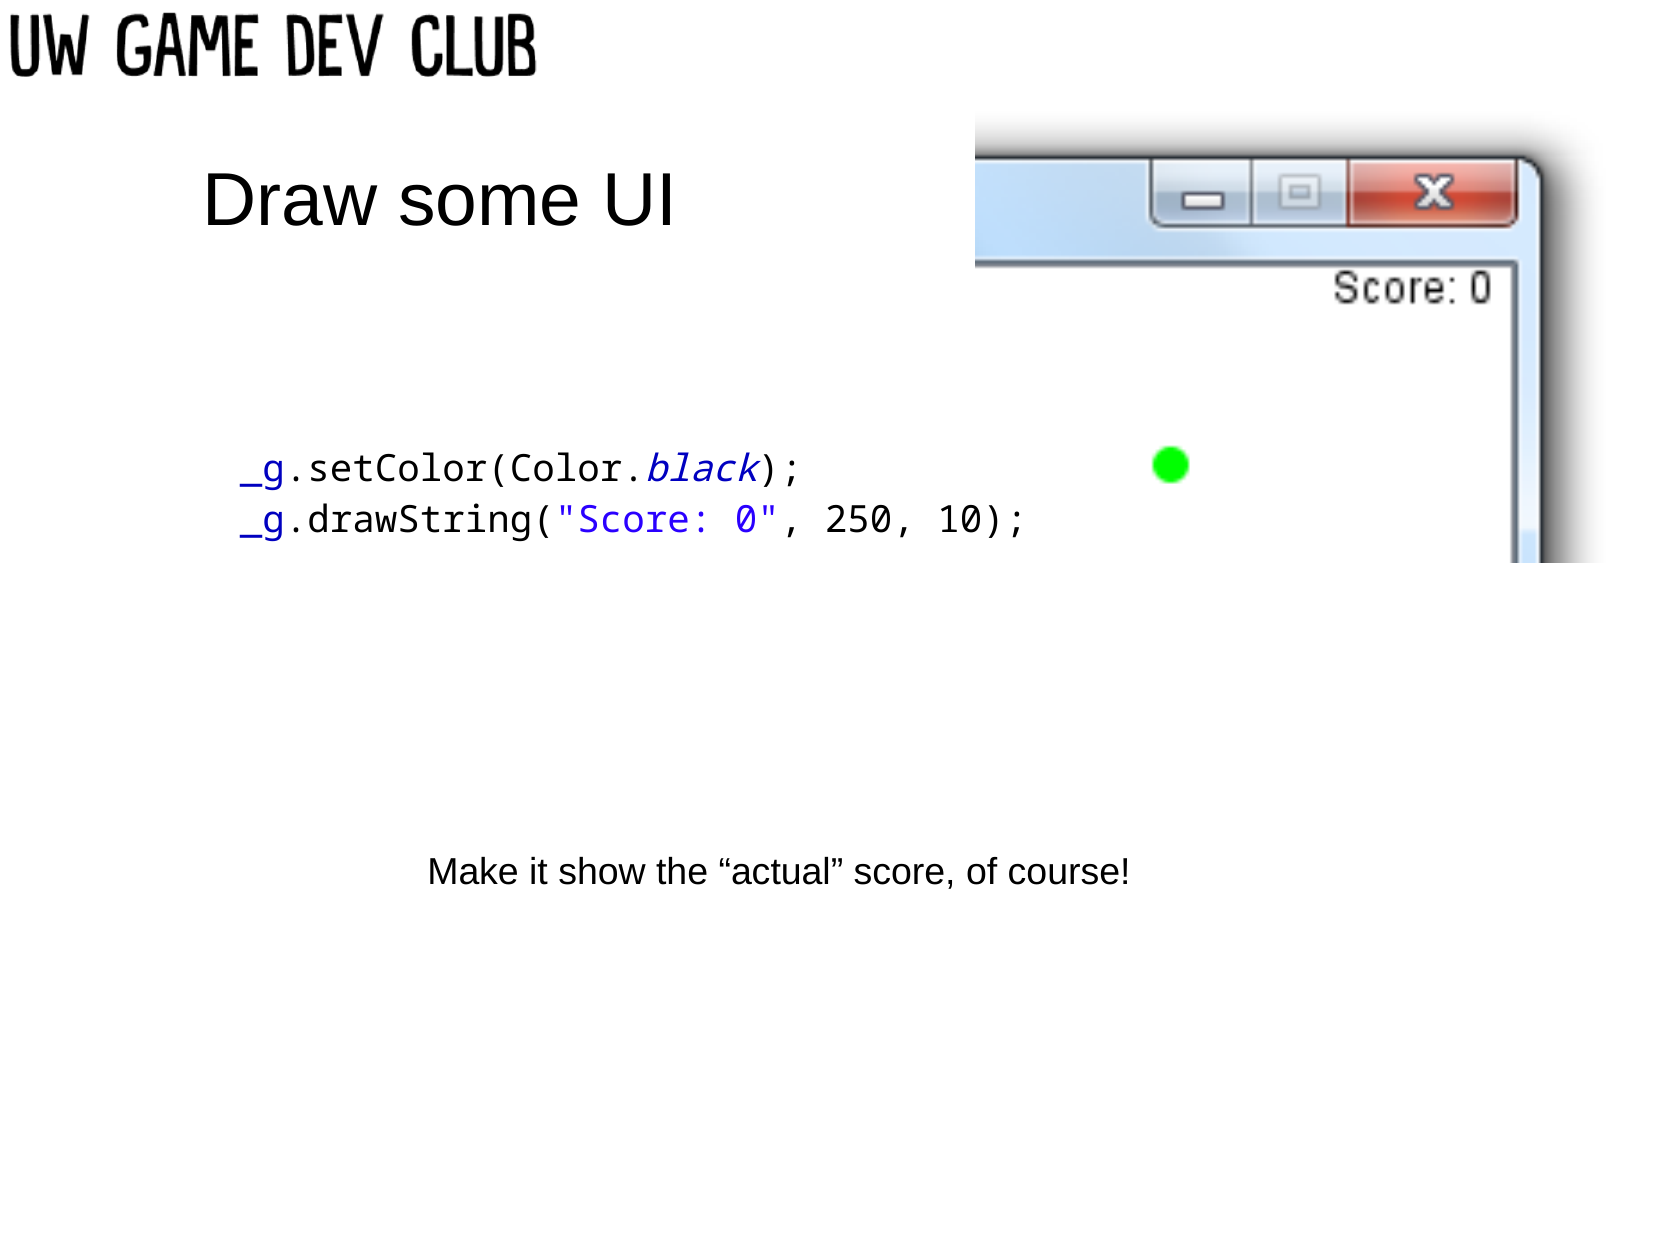

Draw some UI
_g.setColor(Color.black);
_g.drawString("Score: 0", 250, 10);
Make it show the “actual” score, of course!